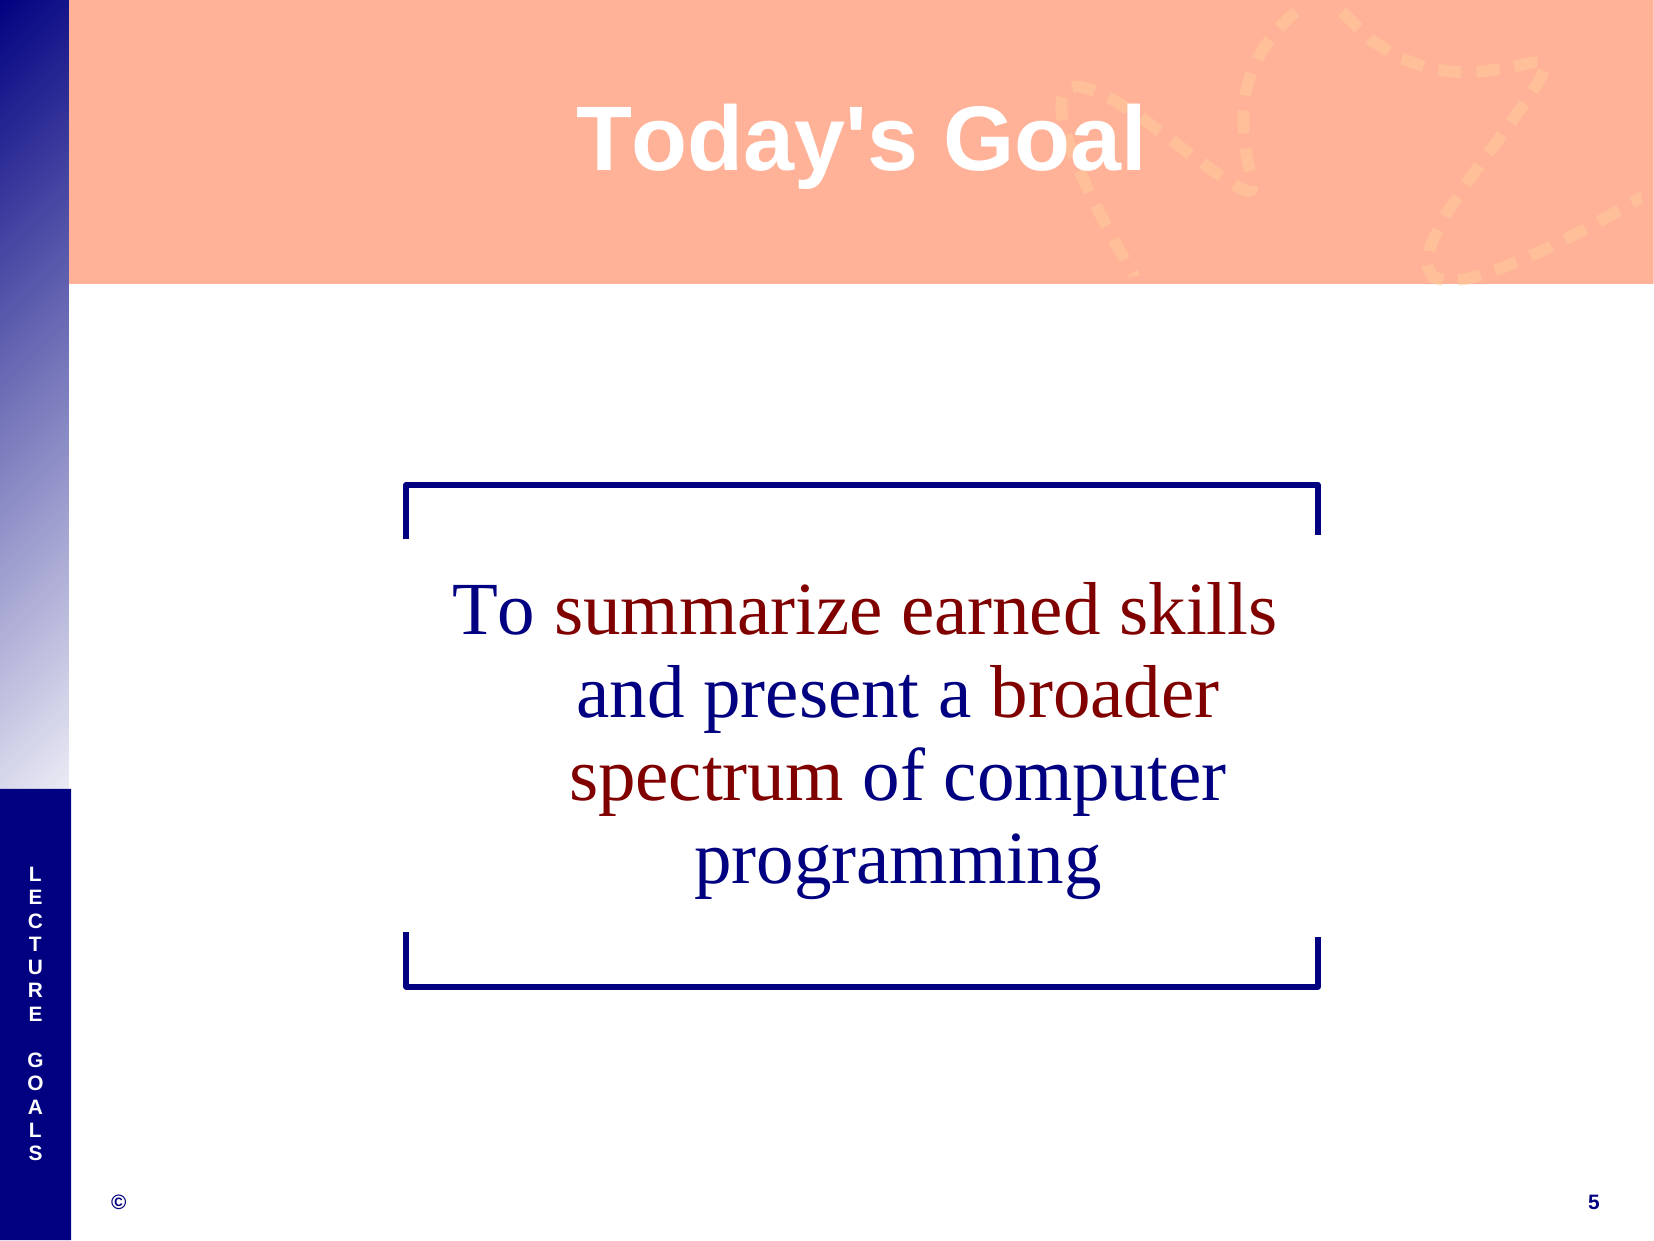

# Today's Goal
To summarize earned skills
and present a broader spectrum of computer programming
L
E
C
T
U
R
E
G
O
A
L
S